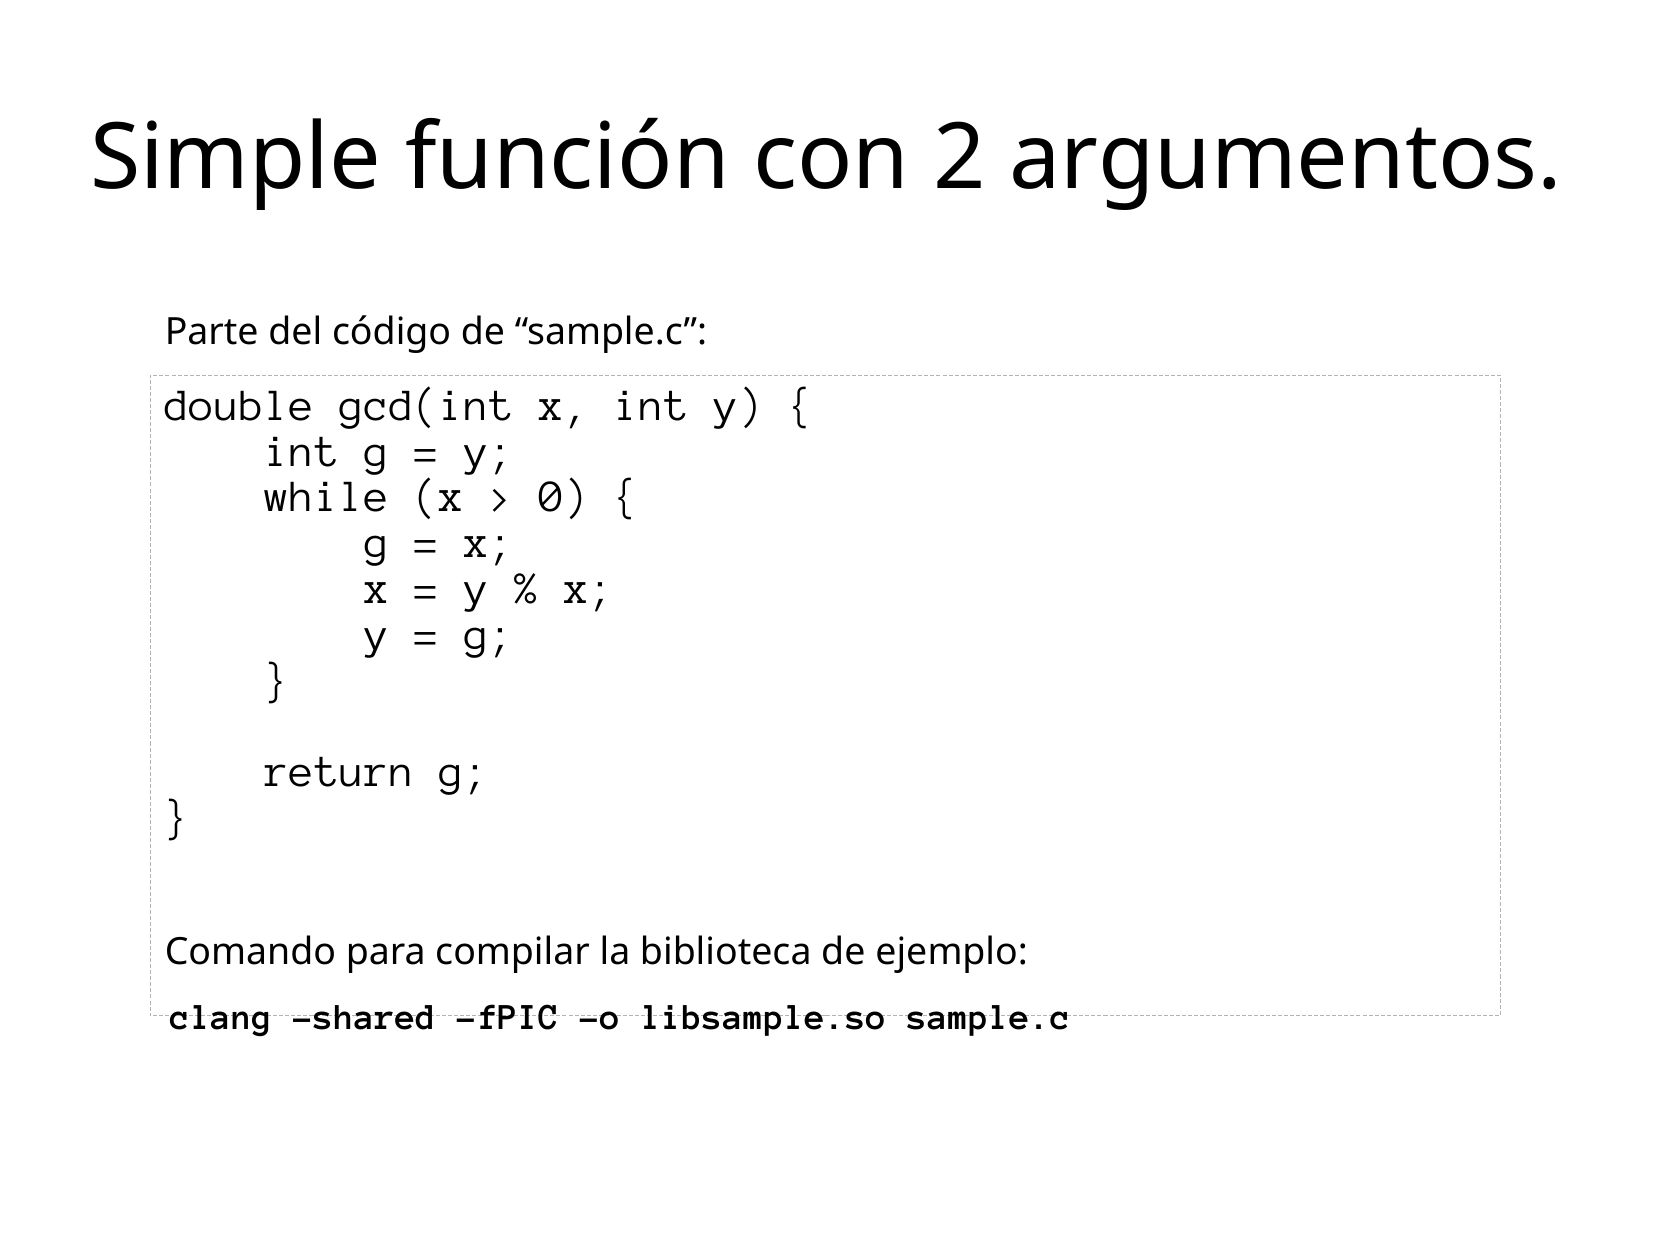

# Simple función con 2 argumentos.
Parte del código de “sample.c”:
double gcd(int x, int y) {
 int g = y;
 while (x > 0) {
 g = x;
 x = y % x;
 y = g;
 }
 return g;
}
Comando para compilar la biblioteca de ejemplo:
clang -shared -fPIC -o libsample.so sample.c